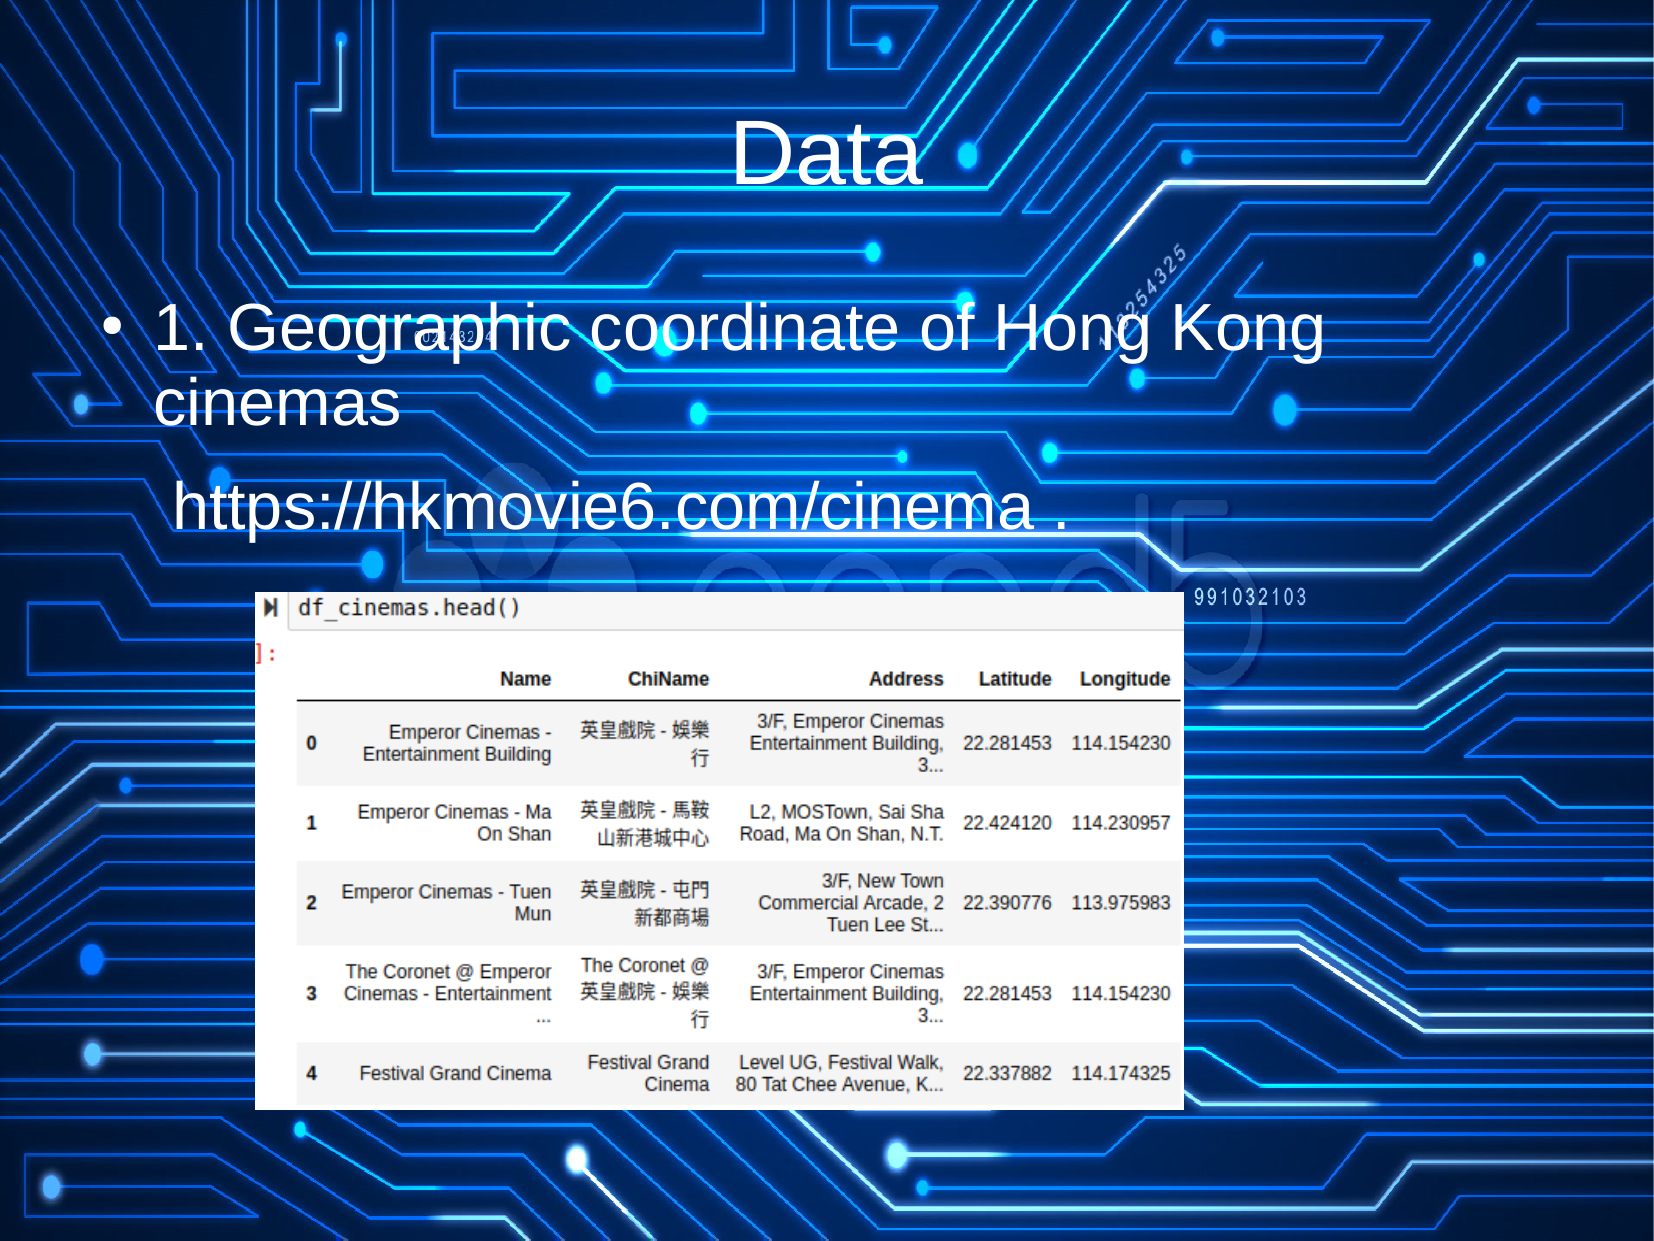

# Data
1. Geographic coordinate of Hong Kong cinemas
 https://hkmovie6.com/cinema .